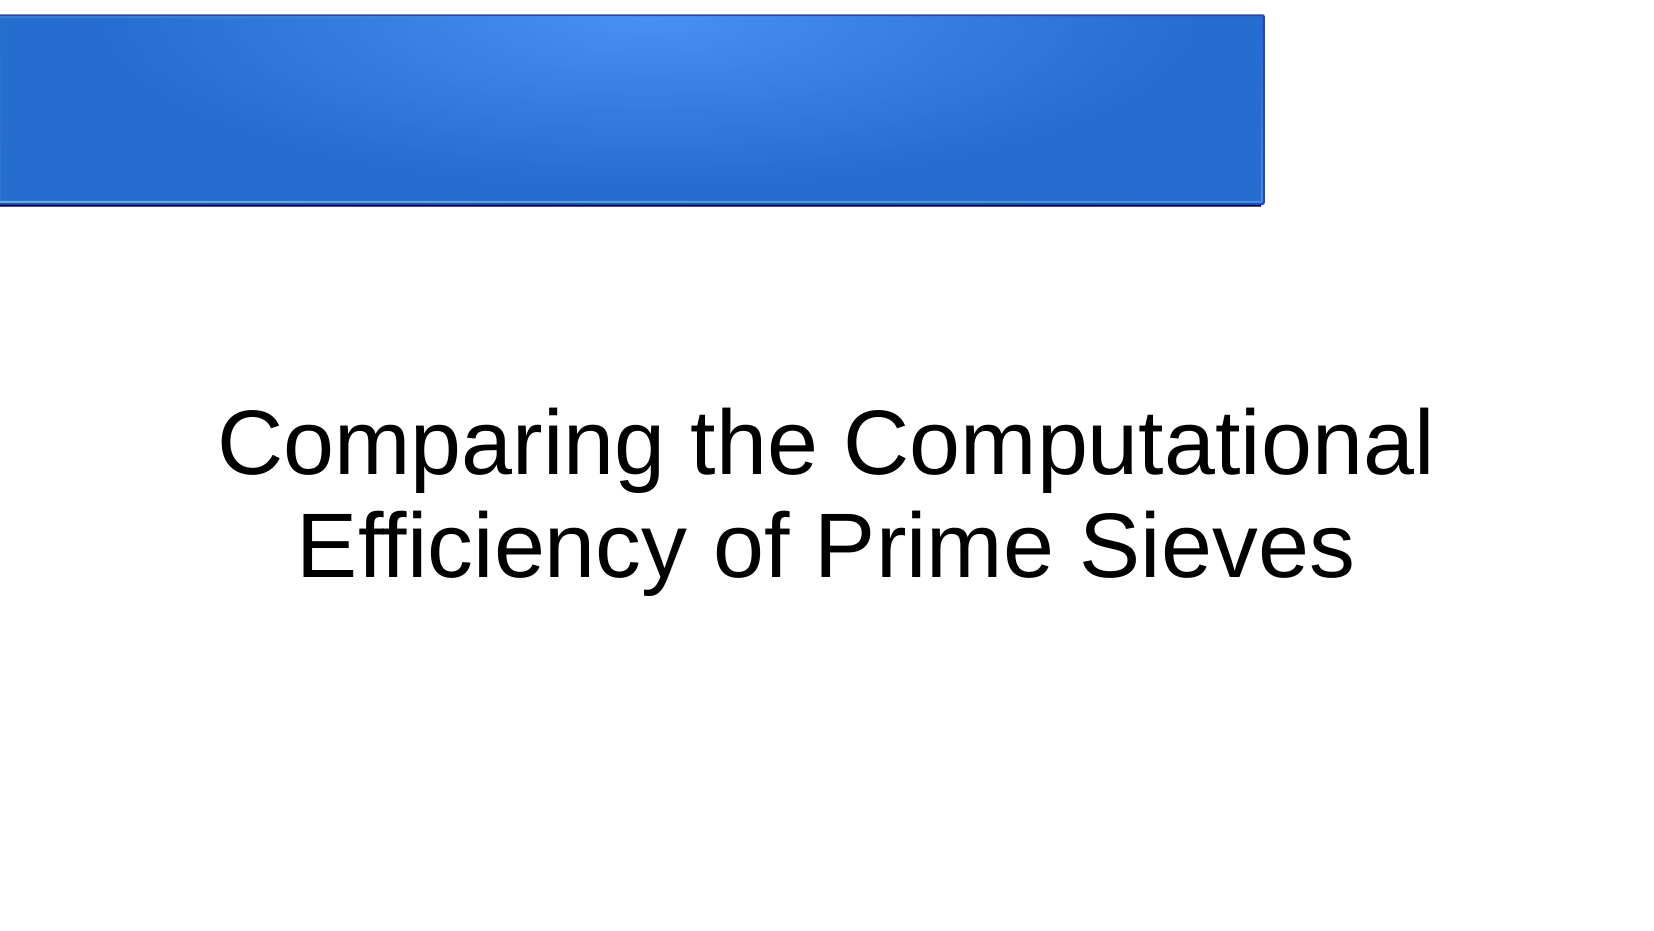

# Comparing the Computational Efficiency of Prime Sieves